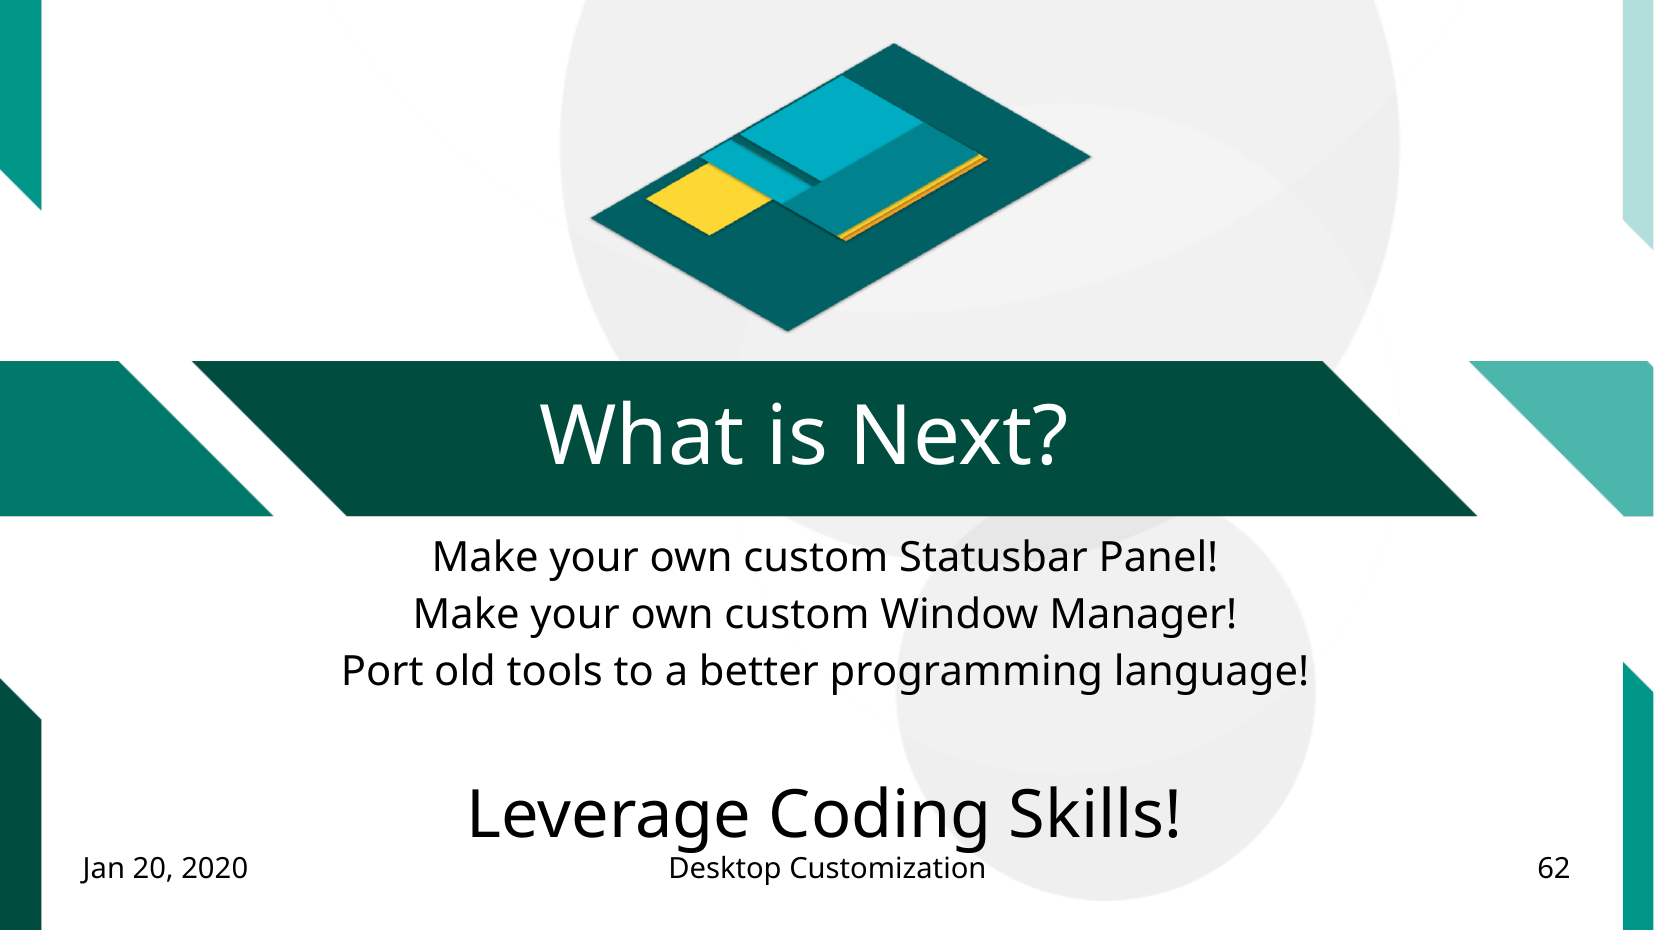

# What is Next?
Make your own custom Statusbar Panel!
Make your own custom Window Manager!
Port old tools to a better programming language!
Leverage Coding Skills!
Jan 20, 2020
Desktop Customization
62